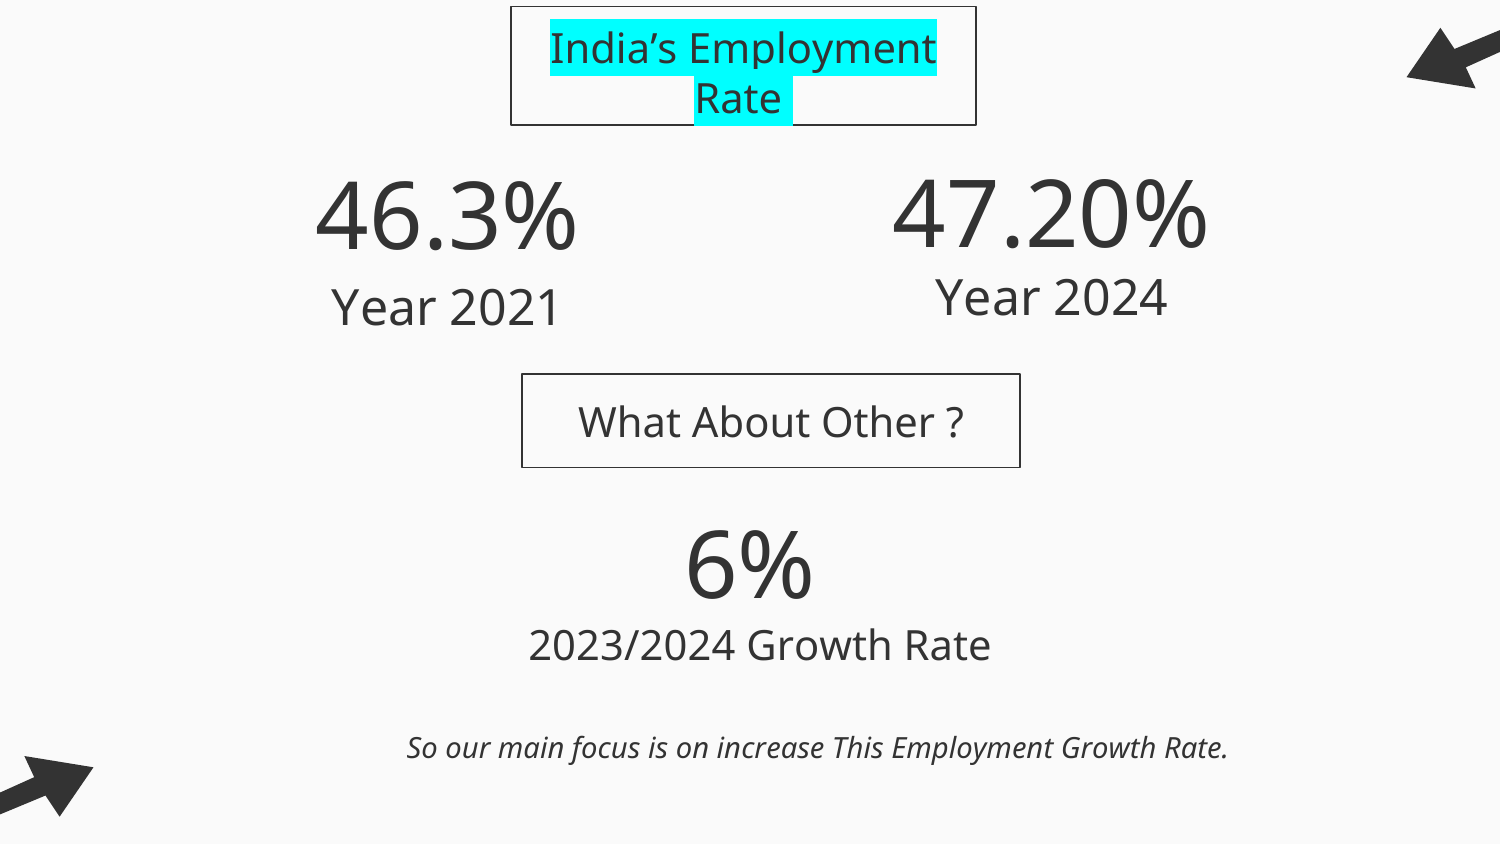

India’s Employment Rate
47.20%
# 46.3%
Year 2024
Year 2021
What About Other ?
6%
2023/2024 Growth Rate
So our main focus is on increase This Employment Growth Rate.